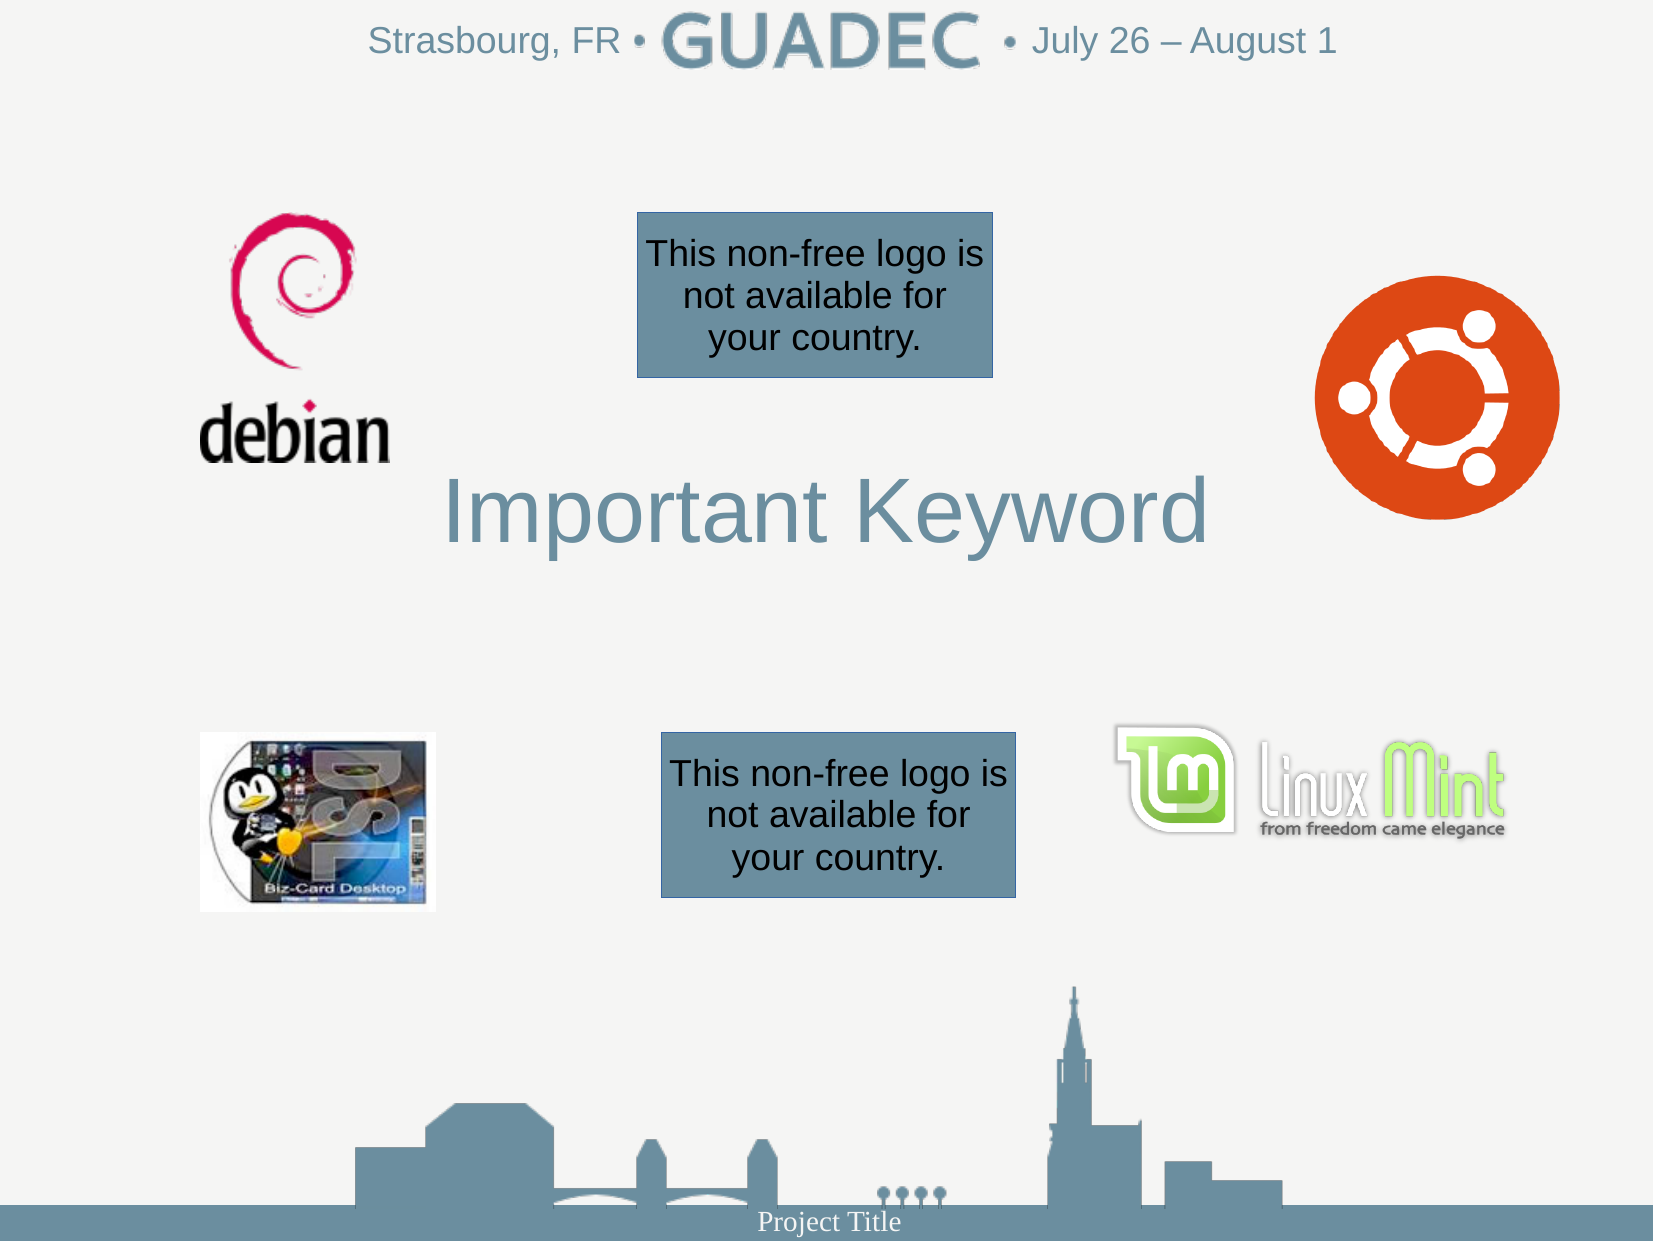

This non-free logo is
not available for
your country.
# Important Keyword
This non-free logo is
not available for
your country.
Project Title